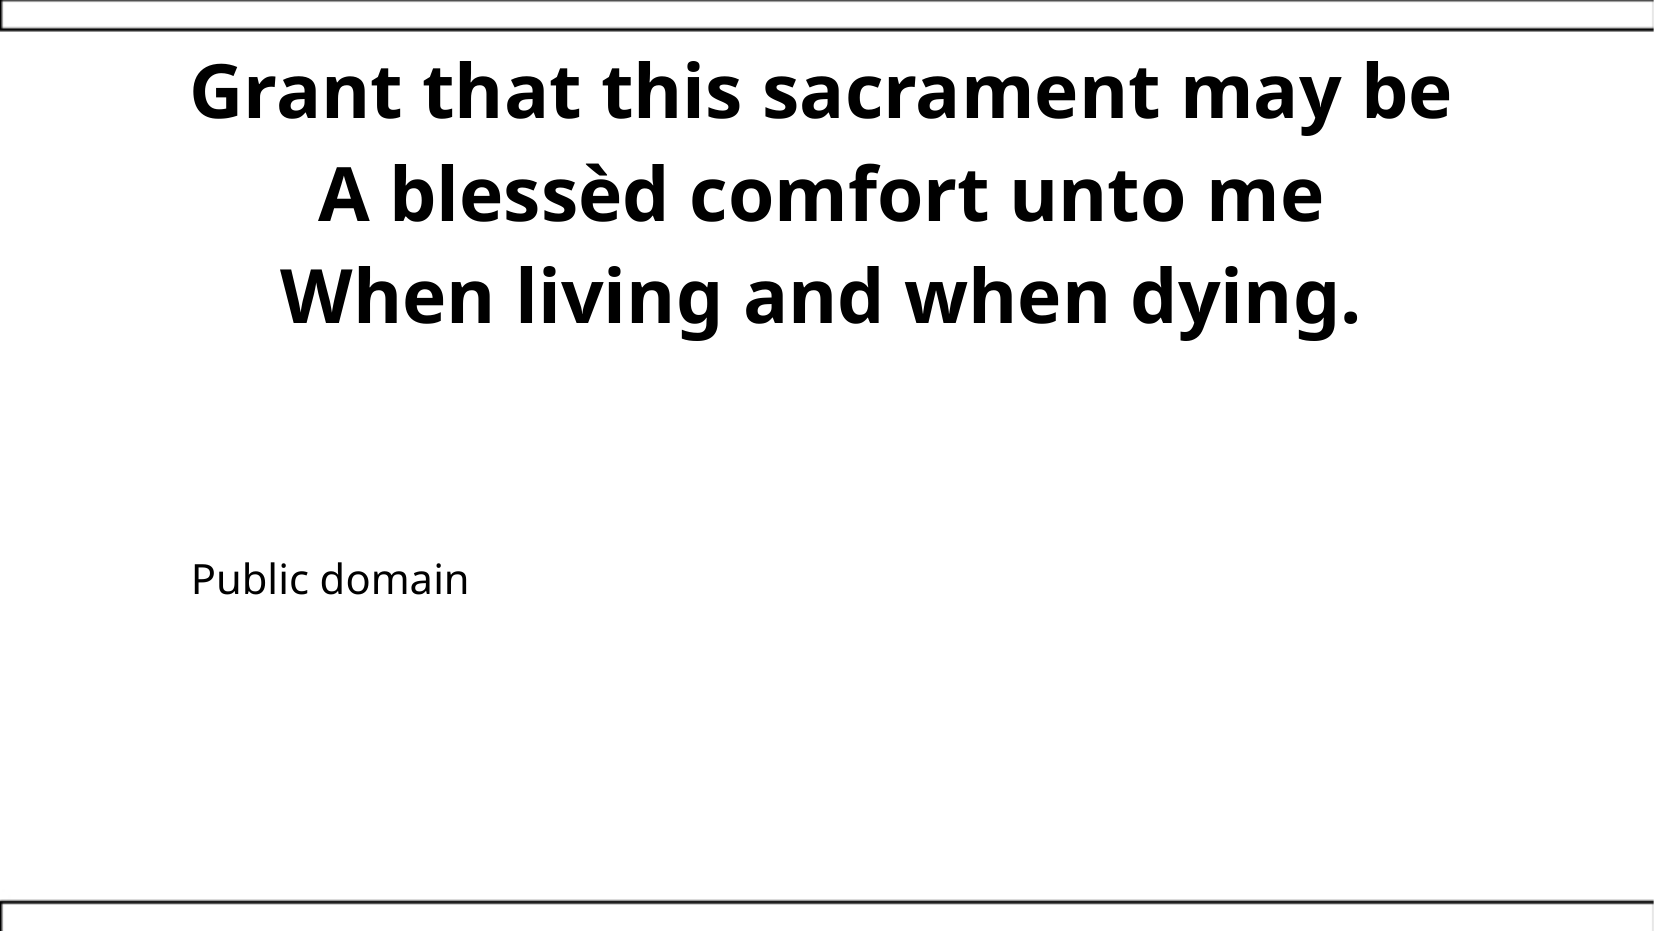

Grant that this sacrament may be
A blessèd comfort unto me
When living and when dying.
 Public domain